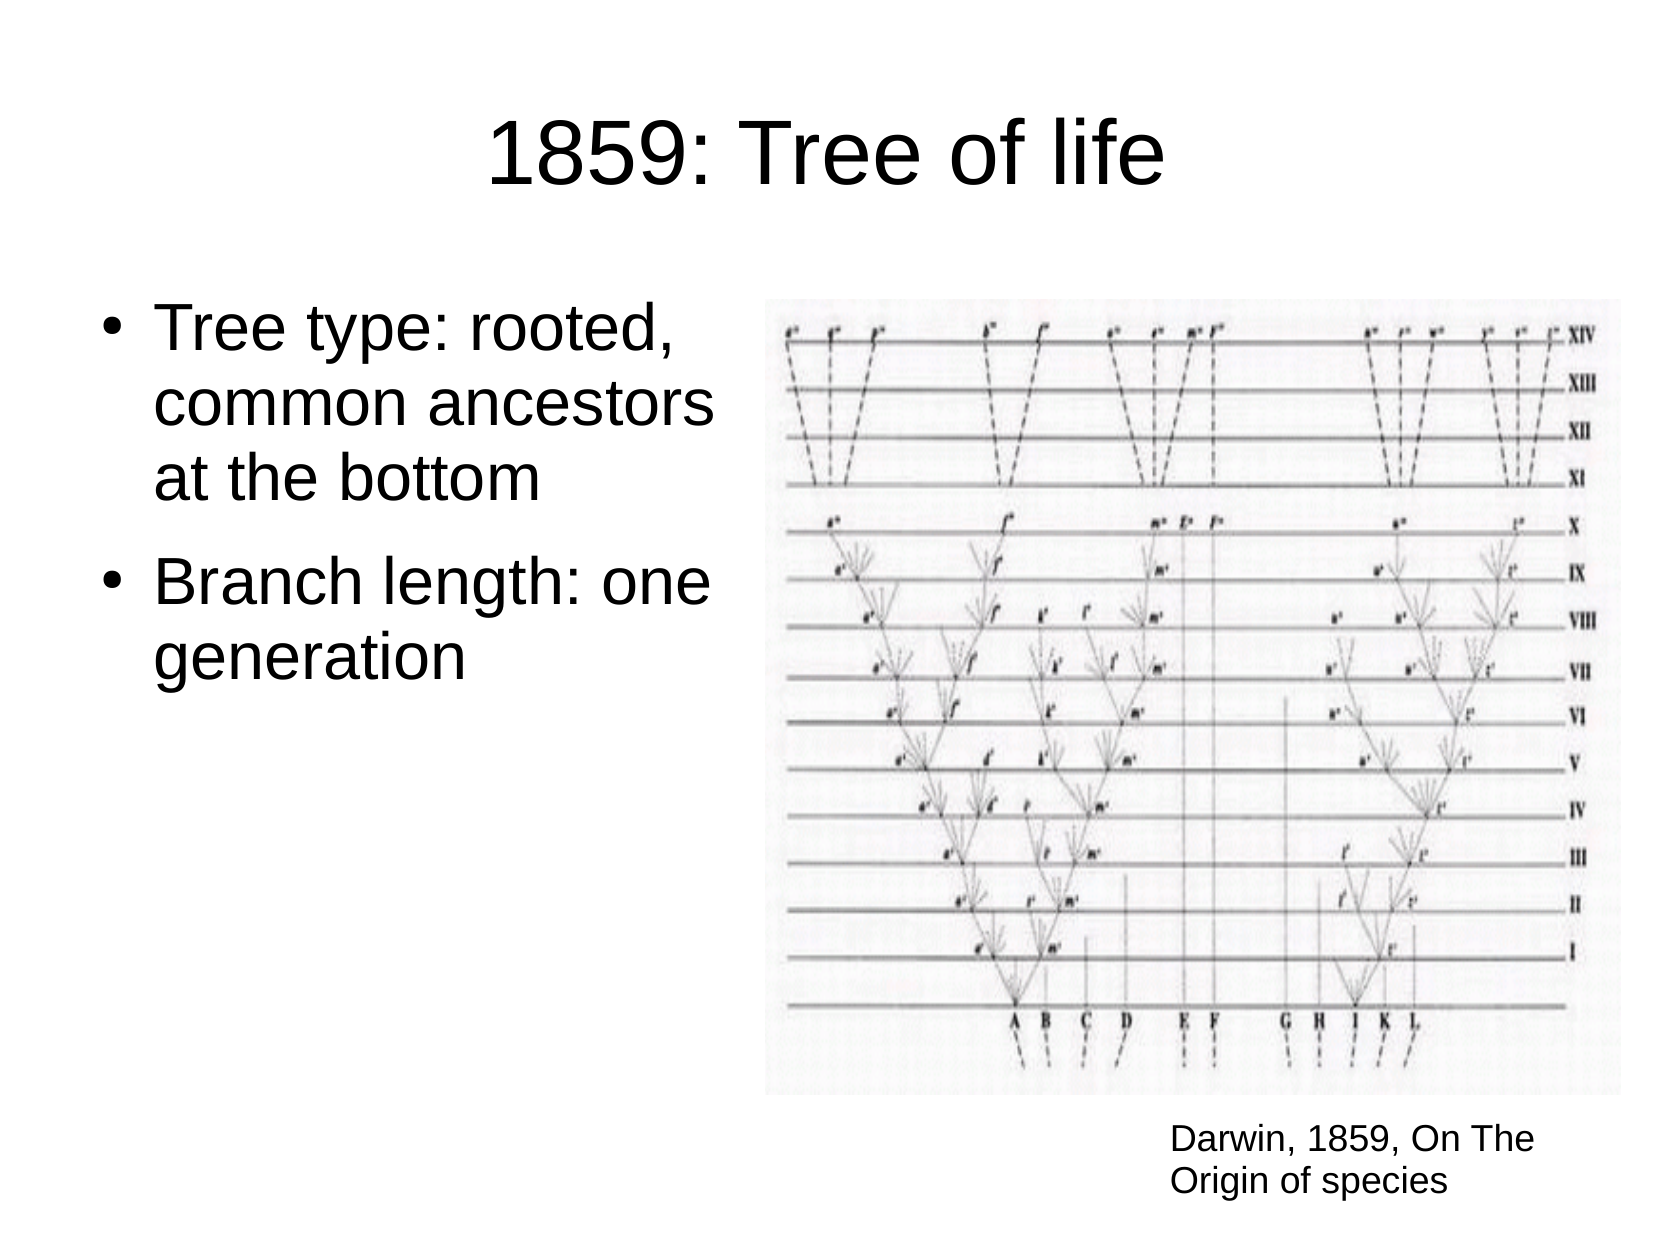

# 1859: Tree of life
Tree type: rooted, common ancestors at the bottom
Branch length: one generation
Darwin, 1859, On The Origin of species